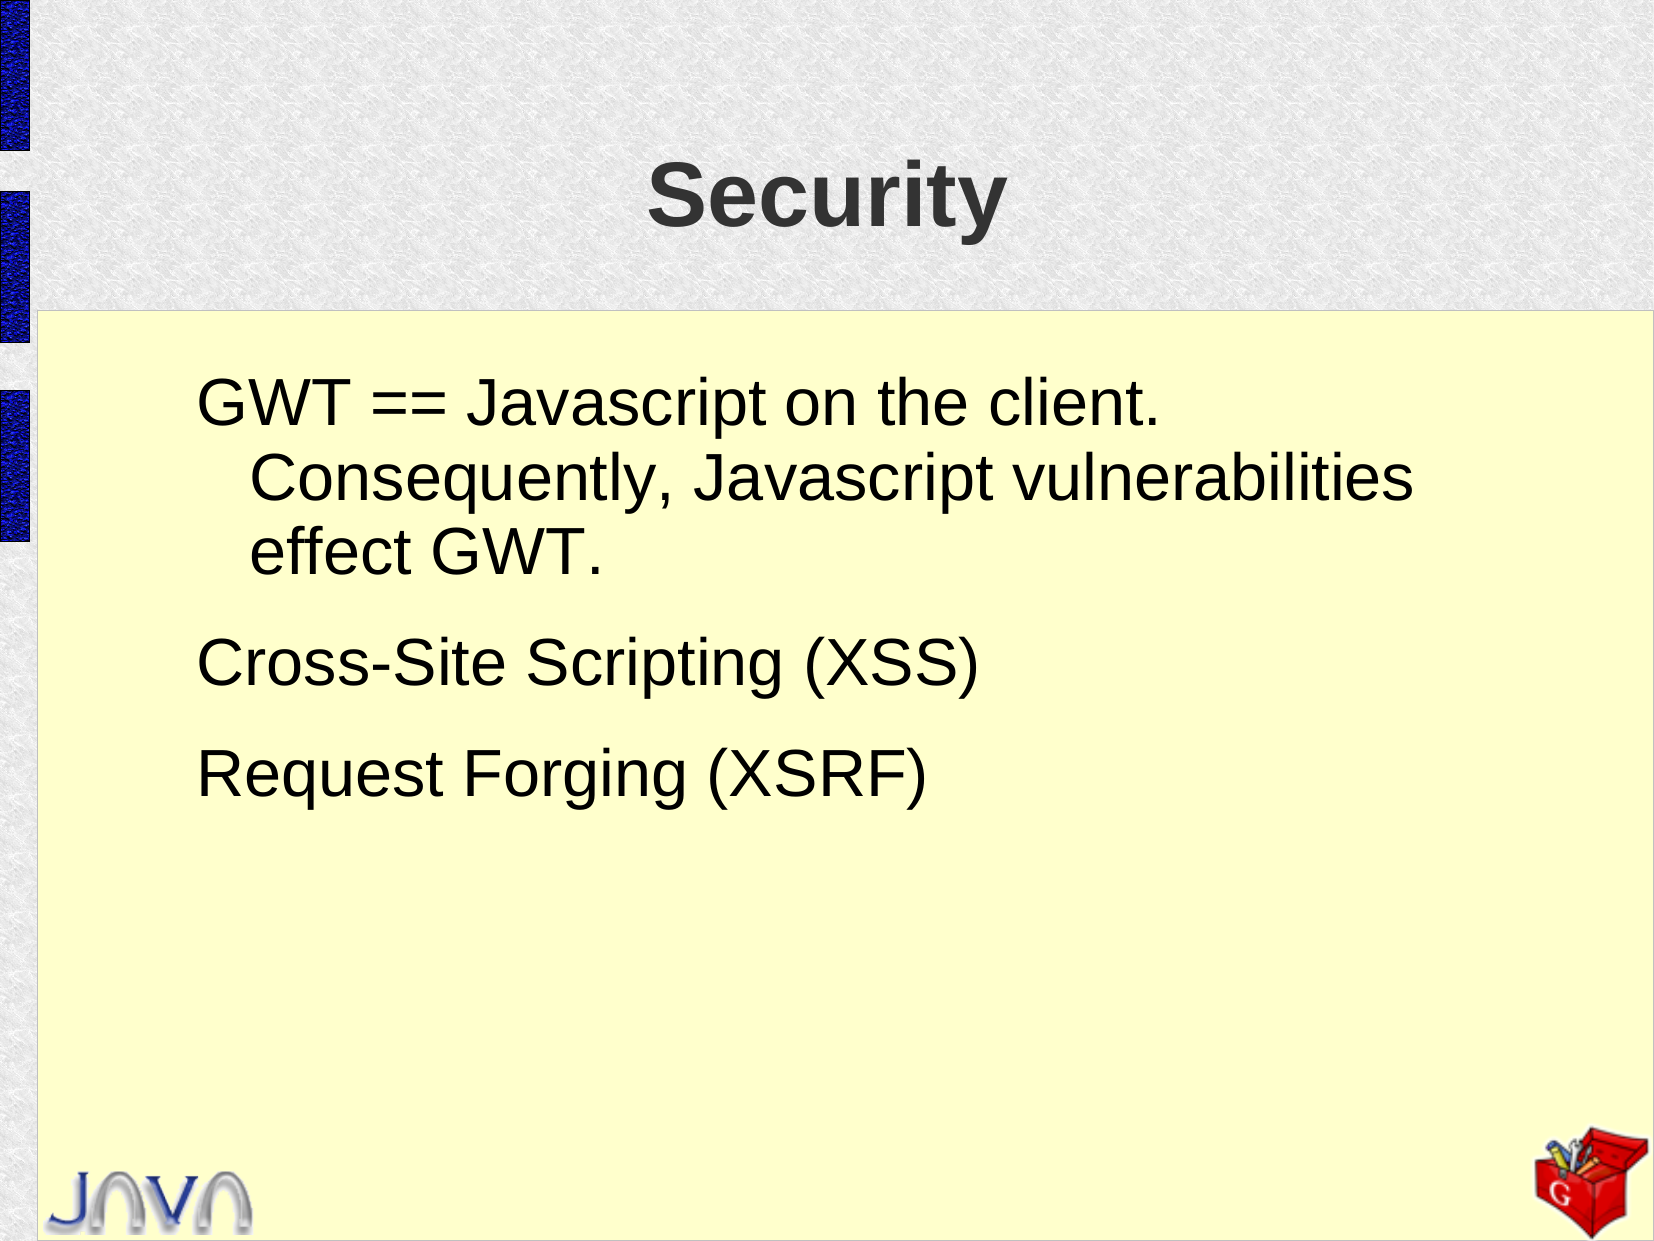

# Security
GWT == Javascript on the client. Consequently, Javascript vulnerabilities effect GWT.
Cross-Site Scripting (XSS)
Request Forging (XSRF)